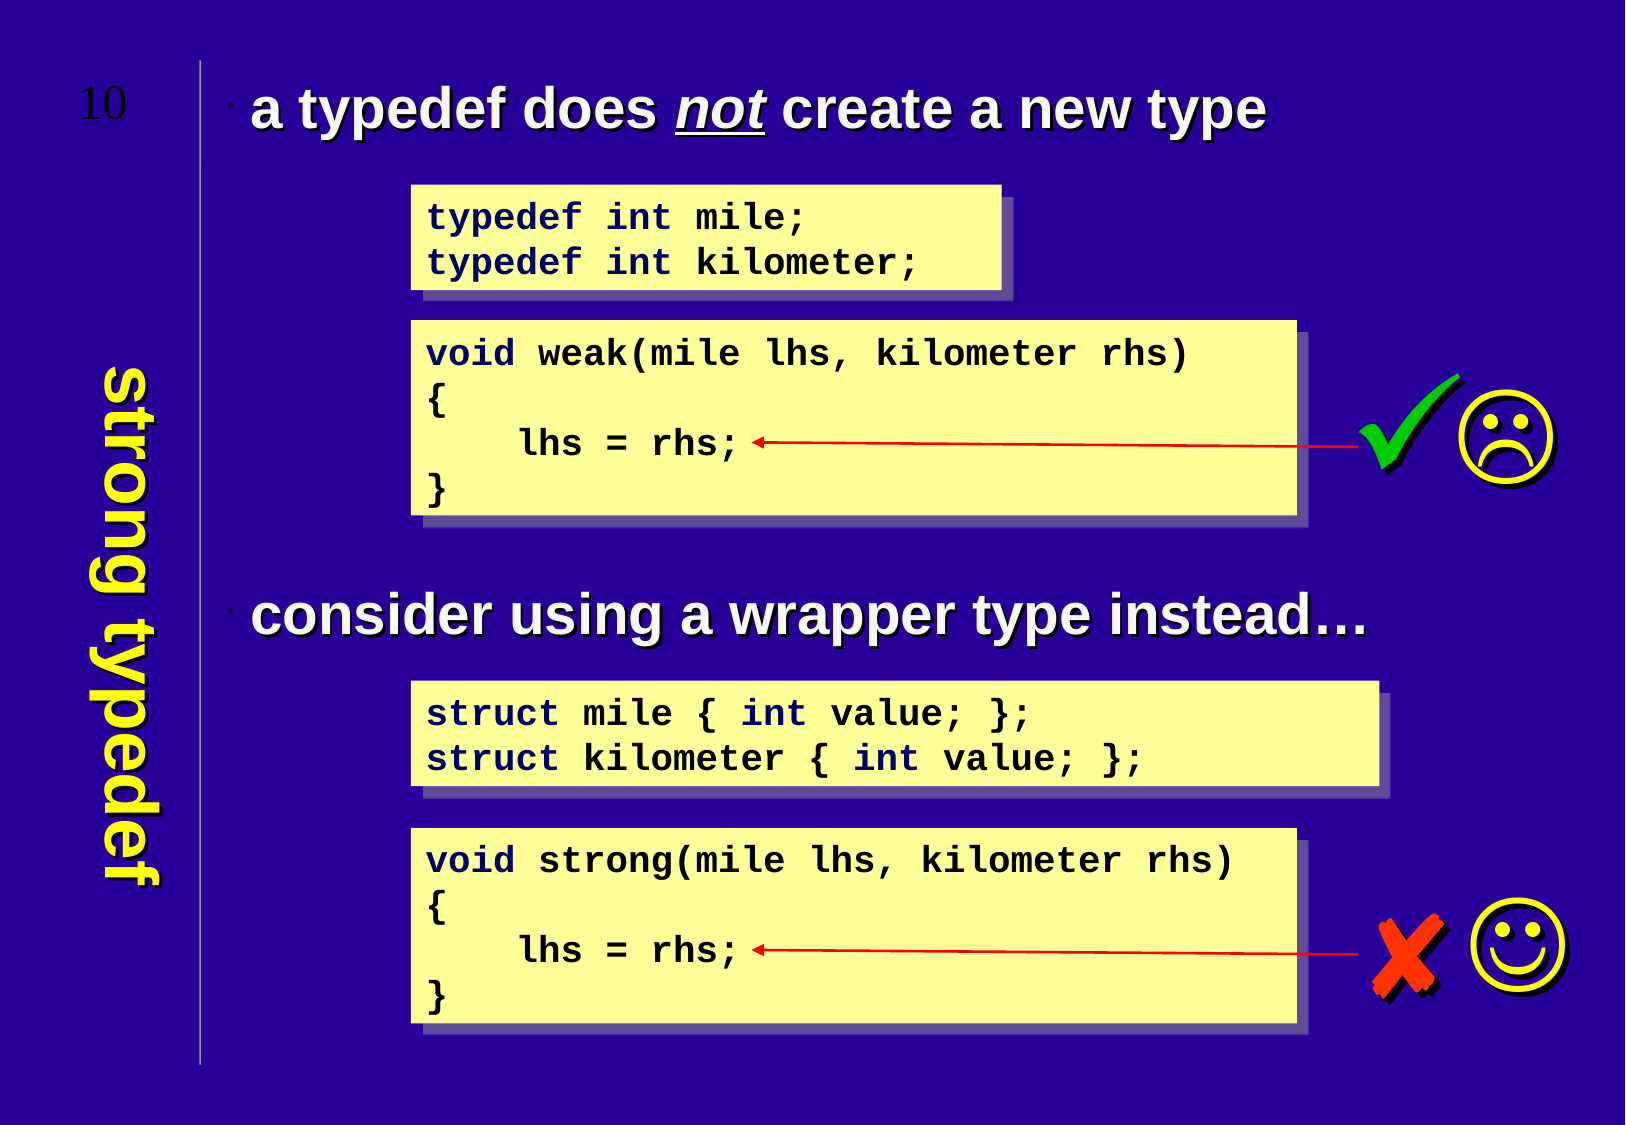

10
 a typedef does not create a new type
 consider using a wrapper type instead…
typedef int mile;
typedef int kilometer;
# strong typedef
void weak(mile lhs, kilometer rhs)
{
 lhs = rhs;
}


struct mile { int value; };
struct kilometer { int value; };
void strong(mile lhs, kilometer rhs)
{
 lhs = rhs;
}

